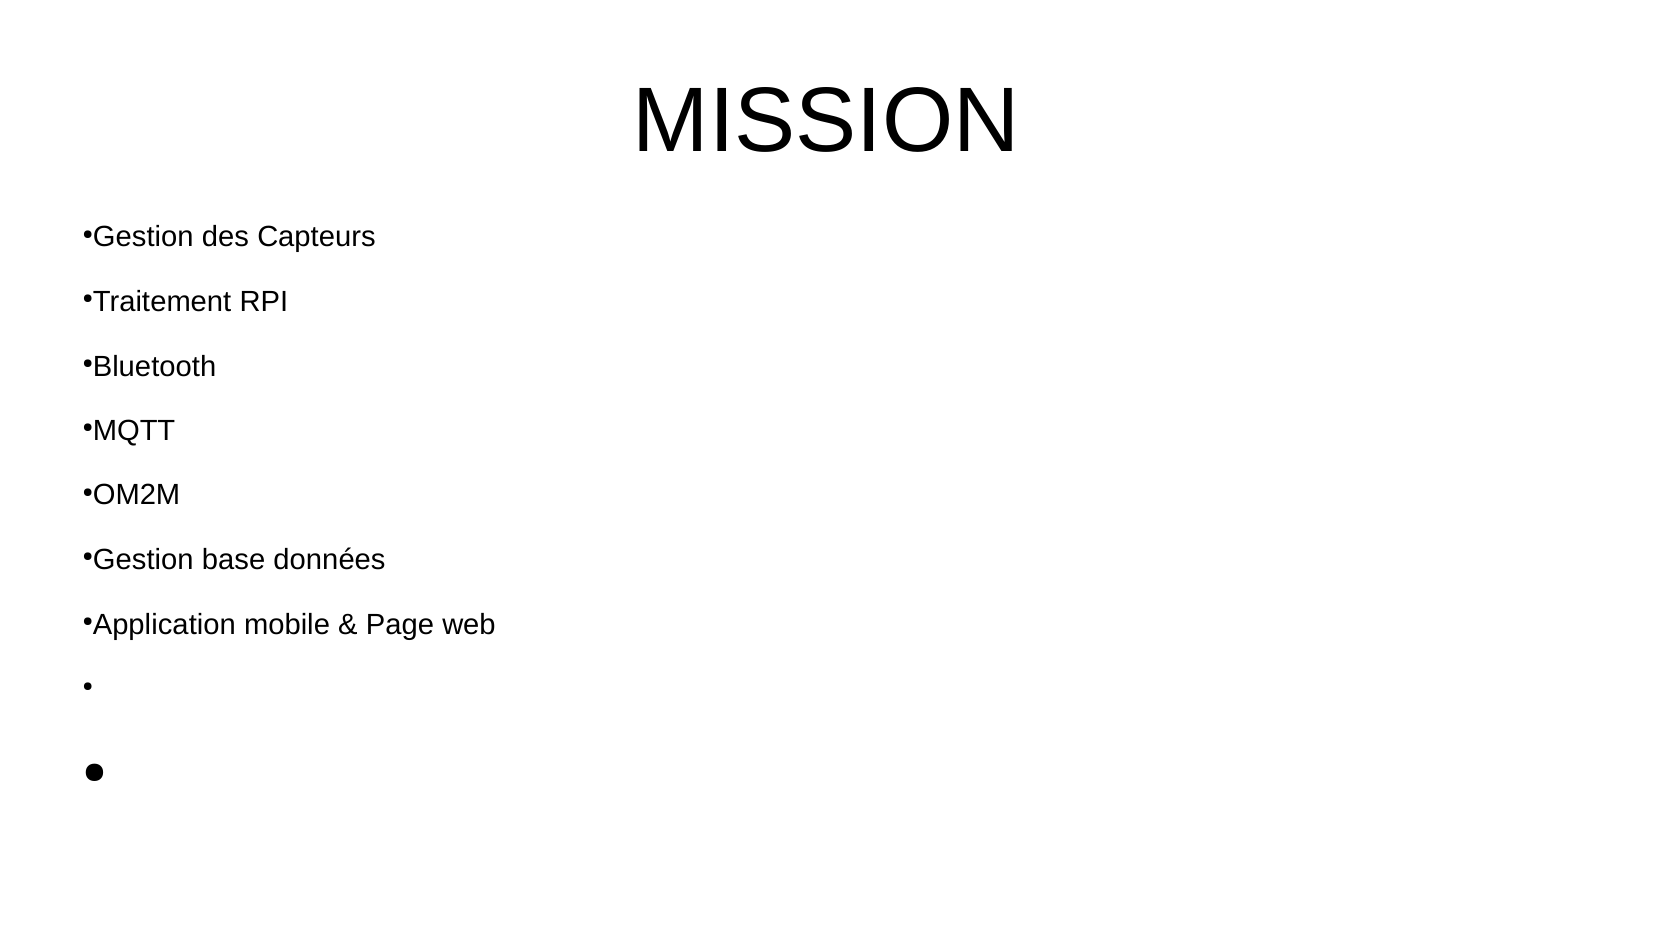

# MISSION
Gestion des Capteurs
Traitement RPI
Bluetooth
MQTT
OM2M
Gestion base données
Application mobile & Page web